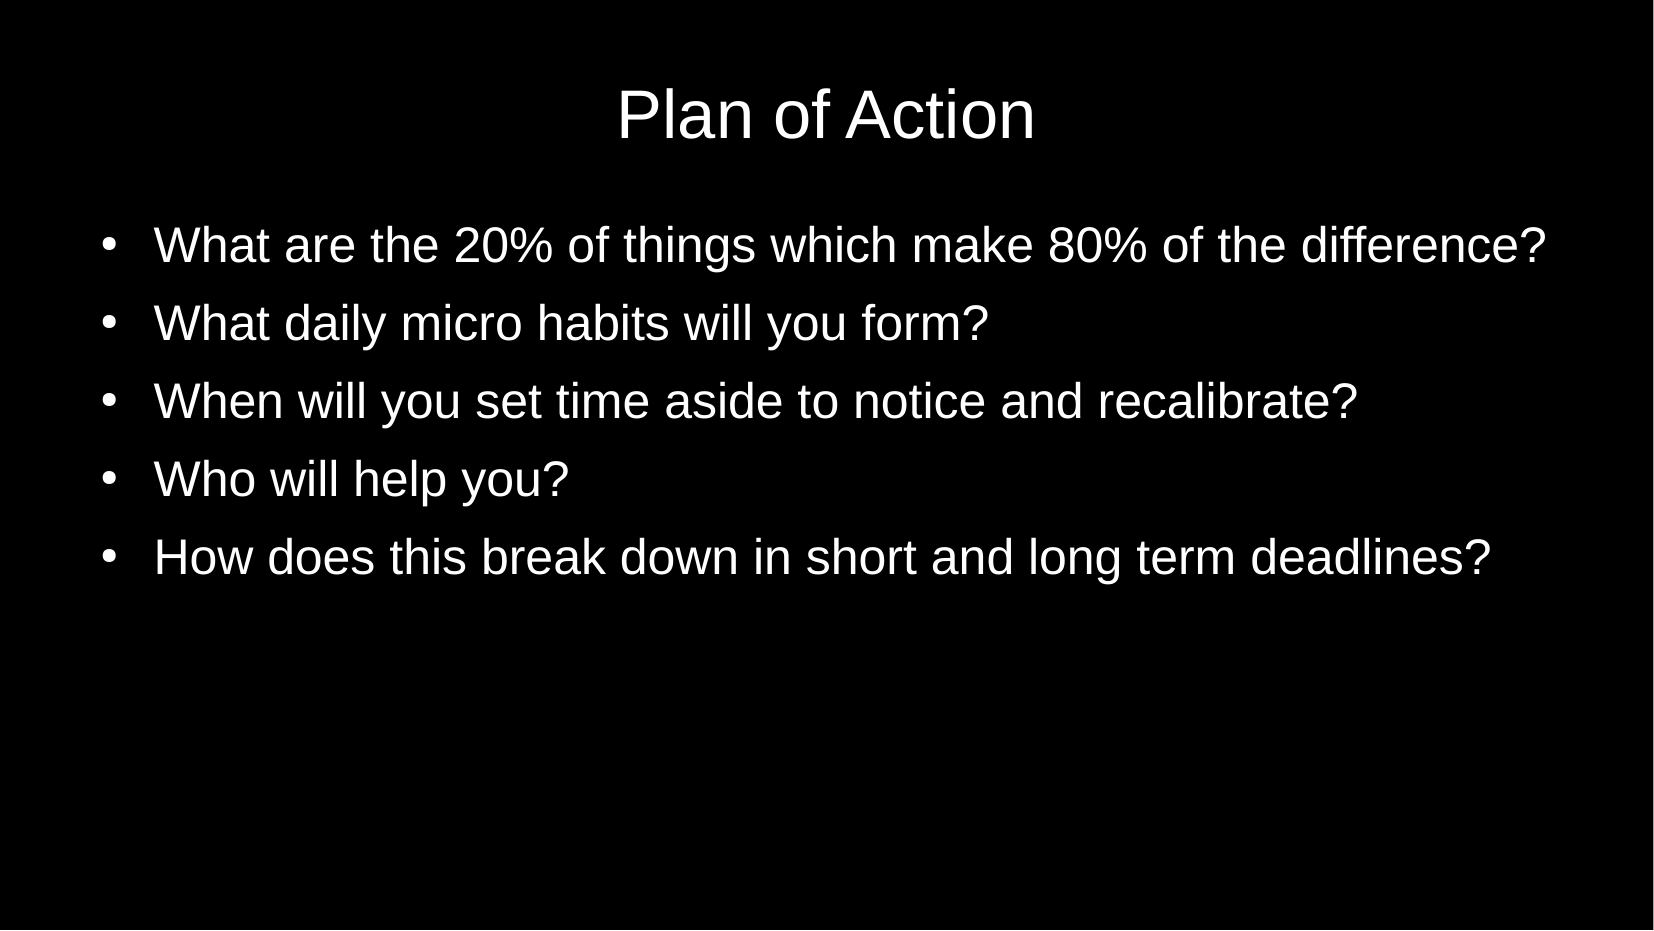

# Plan of Action
What are the 20% of things which make 80% of the difference?
What daily micro habits will you form?
When will you set time aside to notice and recalibrate?
Who will help you?
How does this break down in short and long term deadlines?